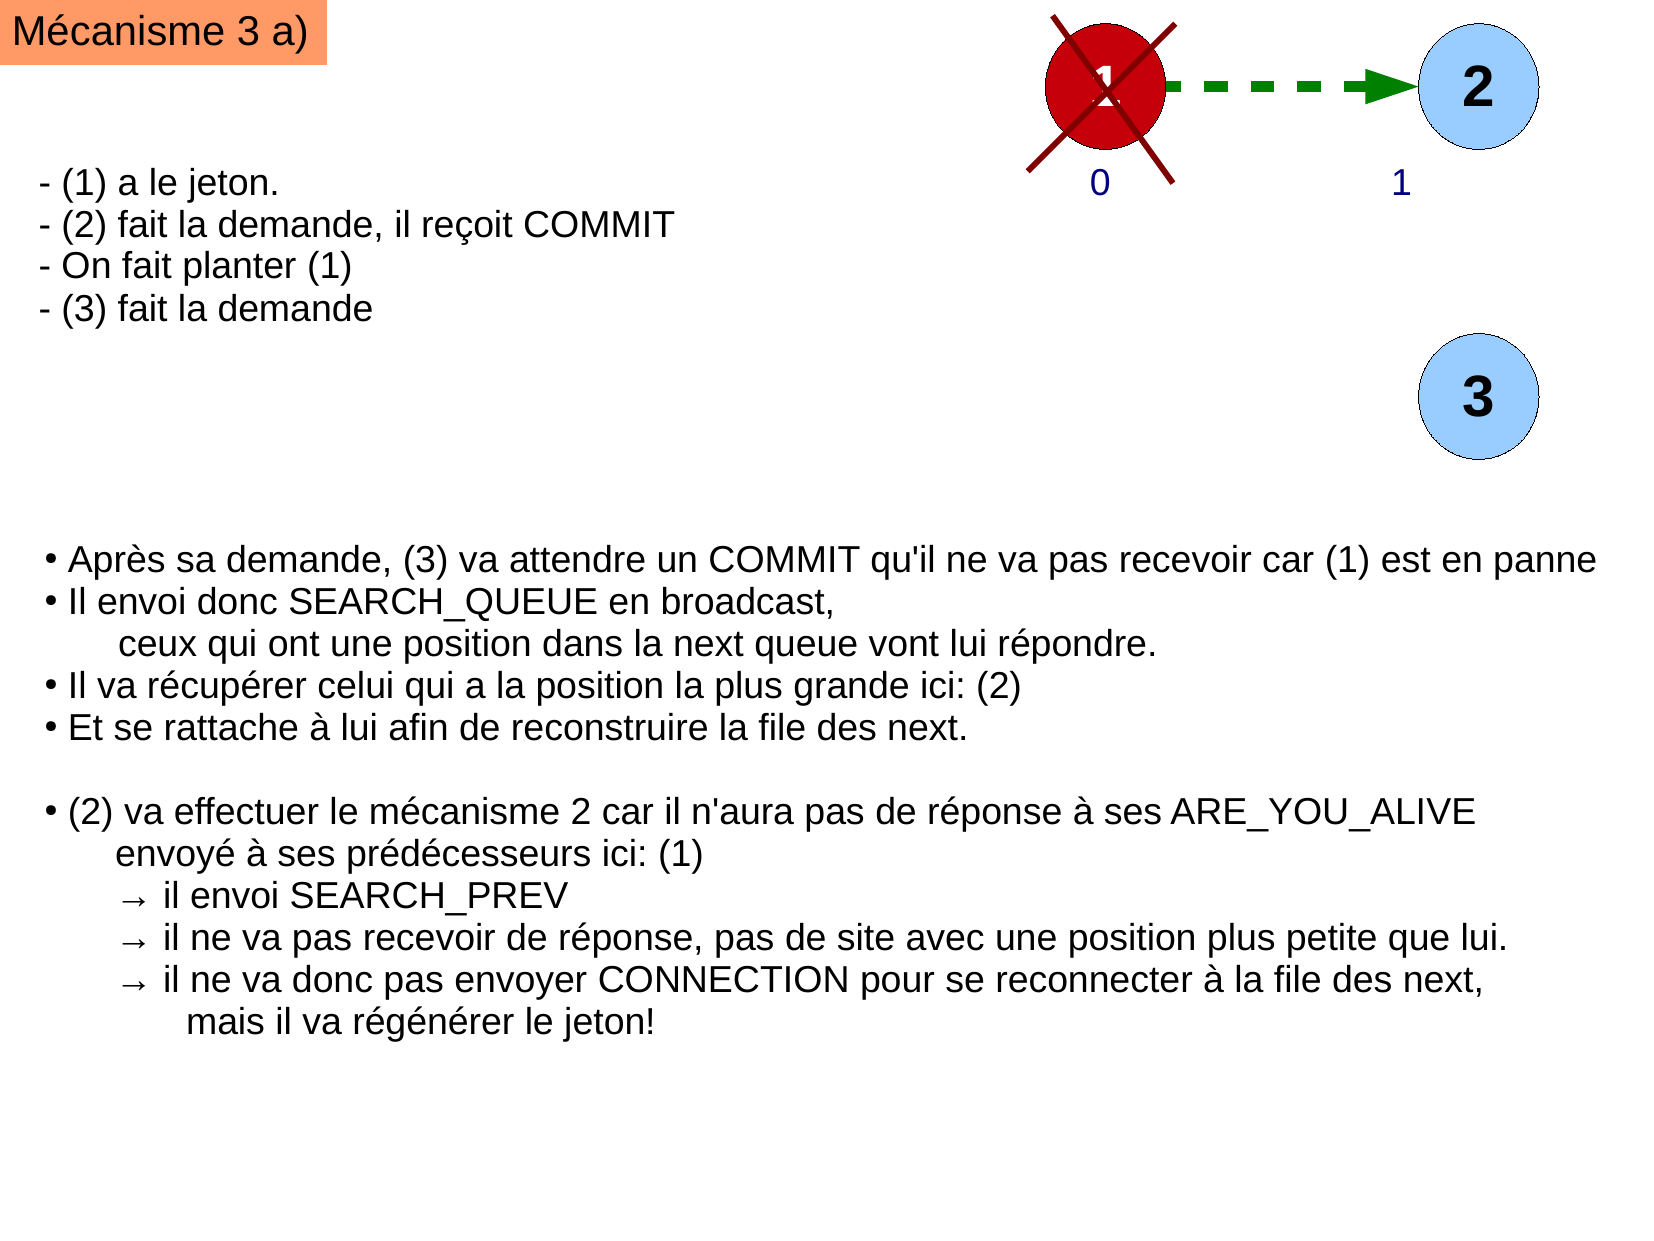

Mécanisme 3 a)
1
2
2
0
1
- (1) a le jeton.
- (2) fait la demande, il reçoit COMMIT
- On fait planter (1)
- (3) fait la demande
3
 Après sa demande, (3) va attendre un COMMIT qu'il ne va pas recevoir car (1) est en panne
 Il envoi donc SEARCH_QUEUE en broadcast,
	ceux qui ont une position dans la next queue vont lui répondre.
 Il va récupérer celui qui a la position la plus grande ici: (2)
 Et se rattache à lui afin de reconstruire la file des next.
 (2) va effectuer le mécanisme 2 car il n'aura pas de réponse à ses ARE_YOU_ALIVE
envoyé à ses prédécesseurs ici: (1)
→ il envoi SEARCH_PREV
→ il ne va pas recevoir de réponse, pas de site avec une position plus petite que lui.
→ il ne va donc pas envoyer CONNECTION pour se reconnecter à la file des next,
mais il va régénérer le jeton!